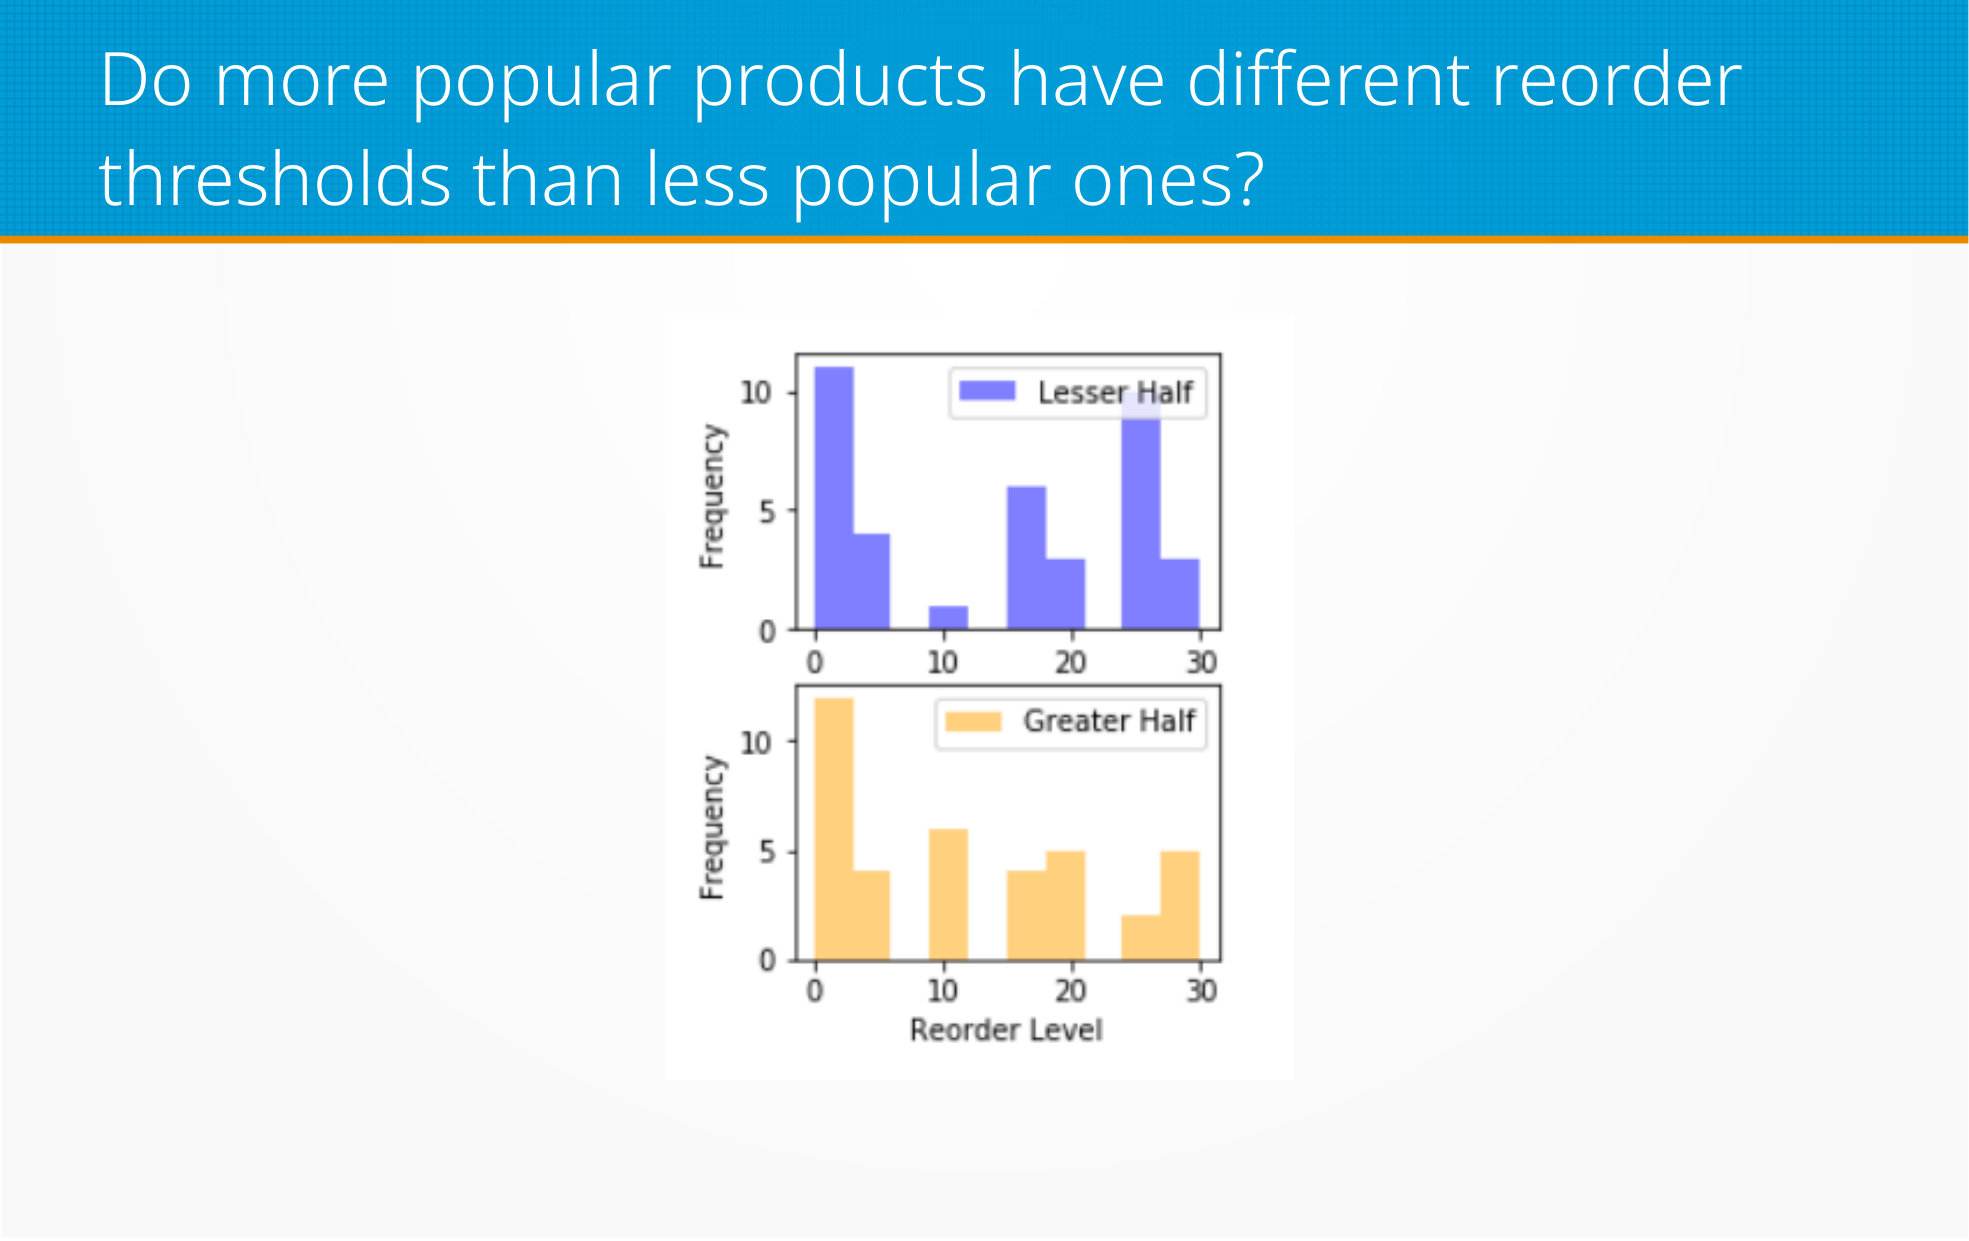

# Do more popular products have different reorder thresholds than less popular ones?